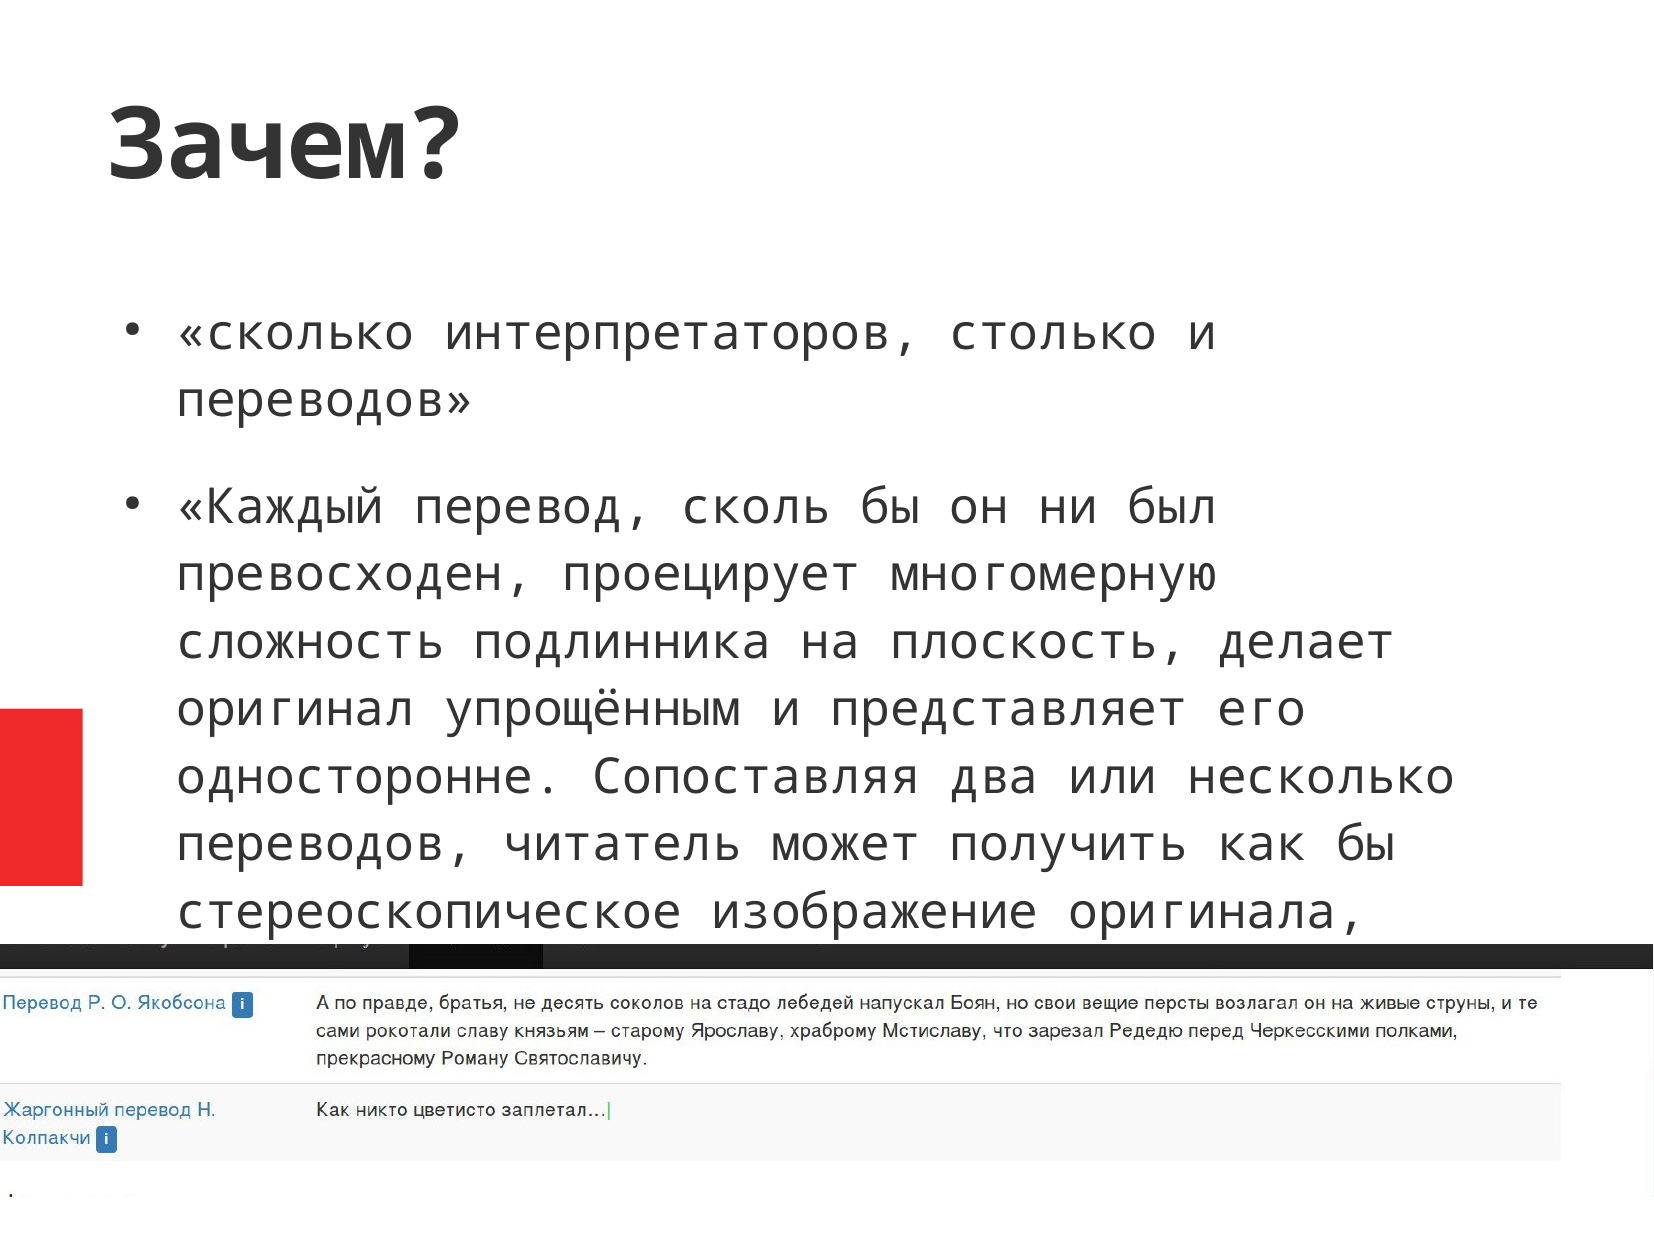

# Зачем?
«сколько интерпретаторов, столько и переводов»
«Каждый перевод, сколь бы он ни был превосходен, проецирует многомерную сложность подлинника на плоскость, делает оригинал упрощённым и представляет его односторонне. Сопоставляя два или несколько переводов, читатель может получить как бы стереоскопическое изображение оригинала, увидеть его с разных сторон»